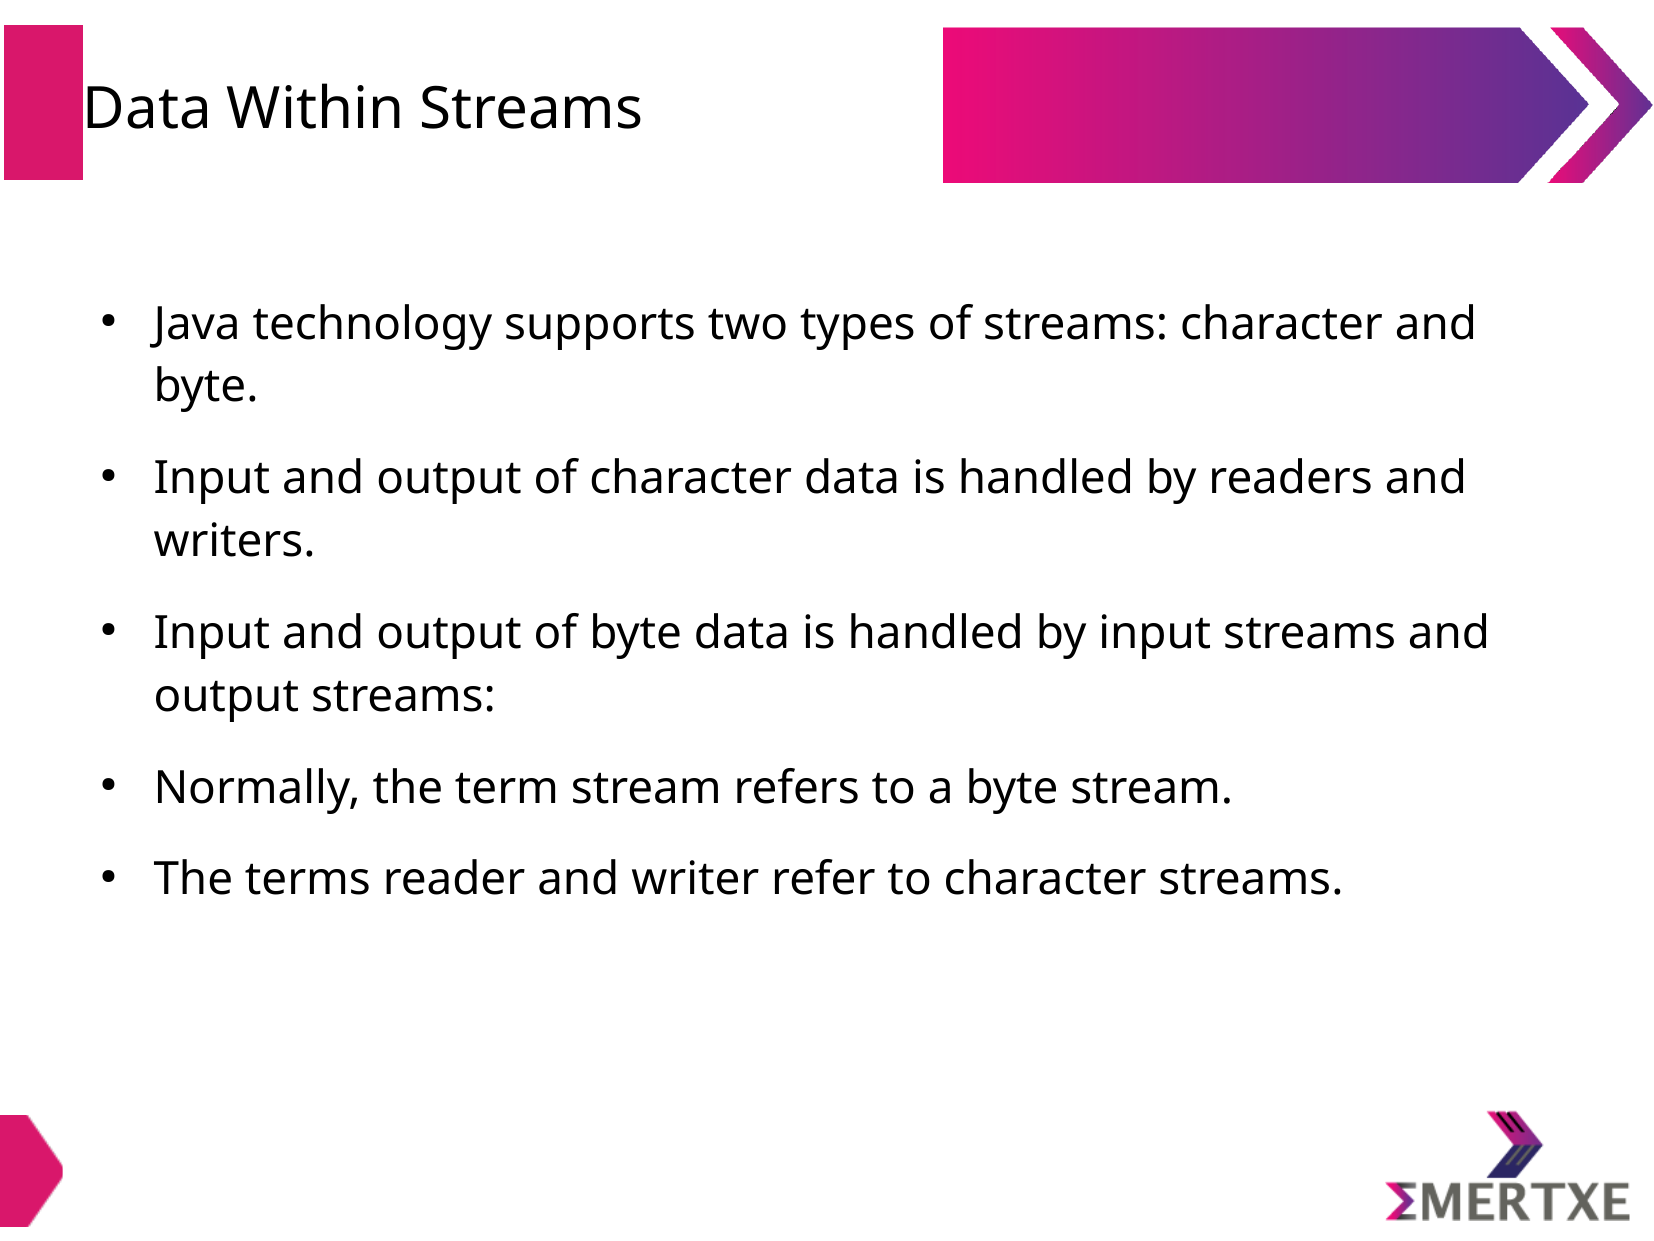

# Data Within Streams
Java technology supports two types of streams: character and byte.
Input and output of character data is handled by readers and writers.
Input and output of byte data is handled by input streams and output streams:
Normally, the term stream refers to a byte stream.
The terms reader and writer refer to character streams.